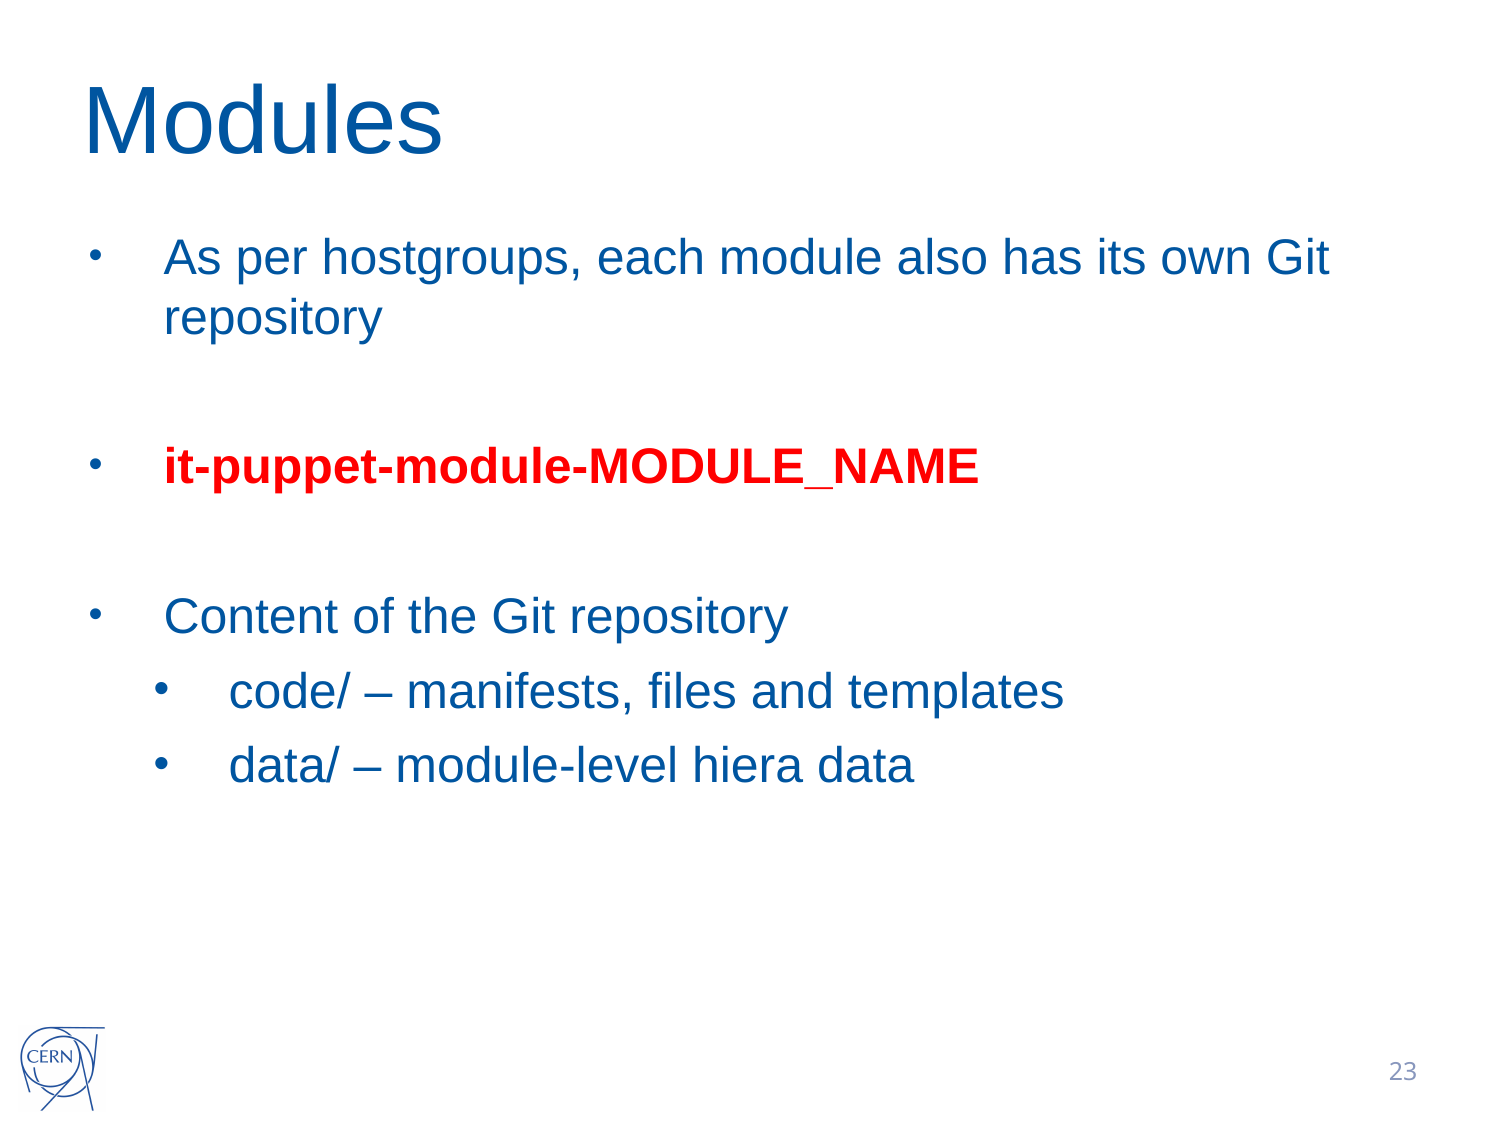

# Modules
As per hostgroups, each module also has its own Git repository
it-puppet-module-MODULE_NAME
Content of the Git repository
code/ – manifests, files and templates
data/ – module-level hiera data